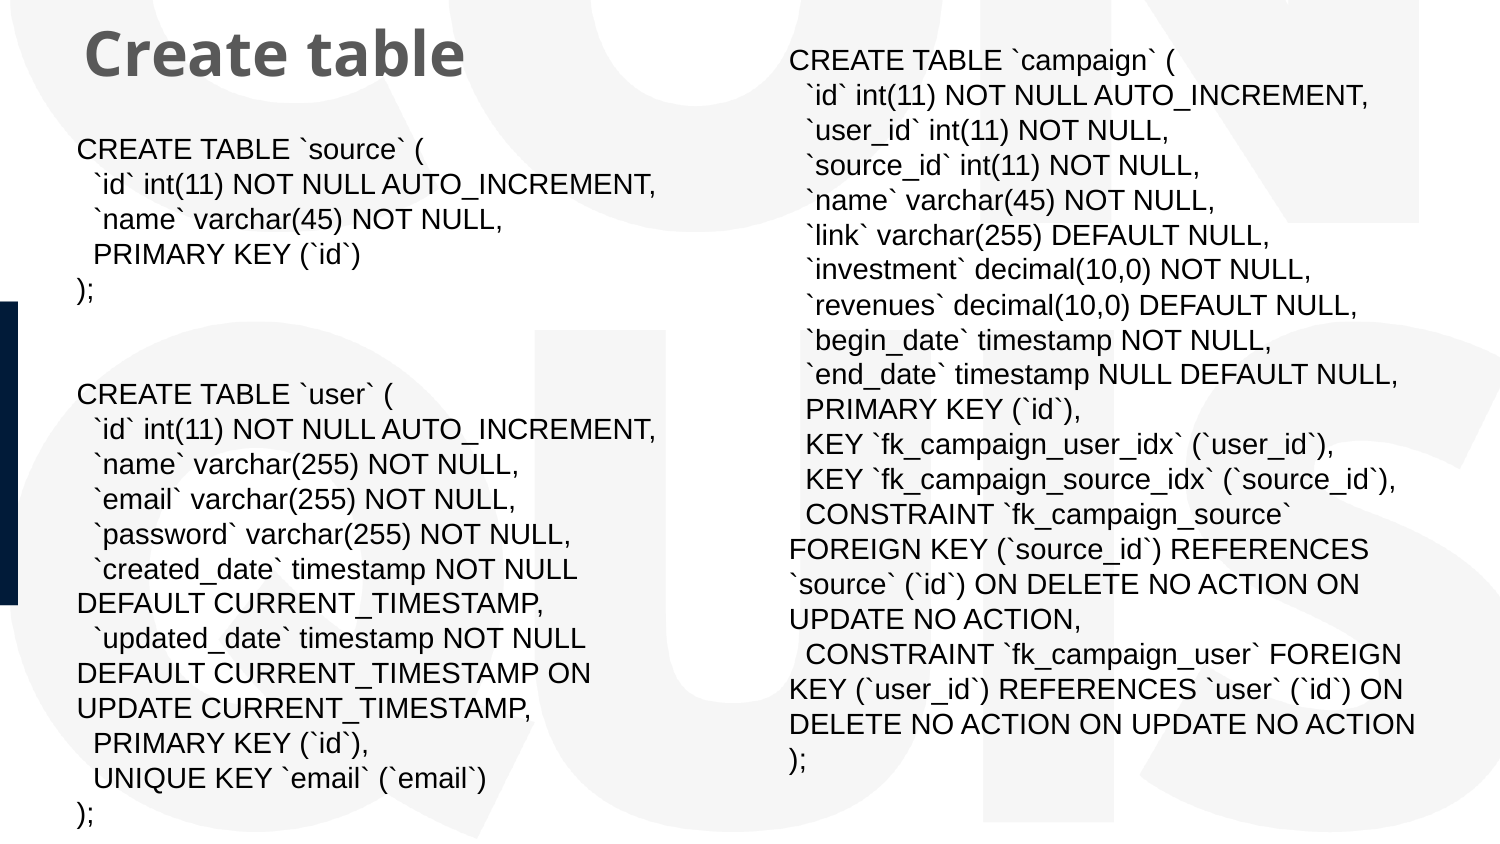

# Create table
CREATE TABLE `campaign` (
 `id` int(11) NOT NULL AUTO_INCREMENT,
 `user_id` int(11) NOT NULL,
 `source_id` int(11) NOT NULL,
 `name` varchar(45) NOT NULL,
 `link` varchar(255) DEFAULT NULL,
 `investment` decimal(10,0) NOT NULL,
 `revenues` decimal(10,0) DEFAULT NULL,
 `begin_date` timestamp NOT NULL,
 `end_date` timestamp NULL DEFAULT NULL,
 PRIMARY KEY (`id`),
 KEY `fk_campaign_user_idx` (`user_id`),
 KEY `fk_campaign_source_idx` (`source_id`),
 CONSTRAINT `fk_campaign_source` FOREIGN KEY (`source_id`) REFERENCES `source` (`id`) ON DELETE NO ACTION ON UPDATE NO ACTION,
 CONSTRAINT `fk_campaign_user` FOREIGN KEY (`user_id`) REFERENCES `user` (`id`) ON DELETE NO ACTION ON UPDATE NO ACTION
);
CREATE TABLE `source` (
 `id` int(11) NOT NULL AUTO_INCREMENT,
 `name` varchar(45) NOT NULL,
 PRIMARY KEY (`id`)
);
CREATE TABLE `user` (
 `id` int(11) NOT NULL AUTO_INCREMENT,
 `name` varchar(255) NOT NULL,
 `email` varchar(255) NOT NULL,
 `password` varchar(255) NOT NULL,
 `created_date` timestamp NOT NULL DEFAULT CURRENT_TIMESTAMP,
 `updated_date` timestamp NOT NULL DEFAULT CURRENT_TIMESTAMP ON UPDATE CURRENT_TIMESTAMP,
 PRIMARY KEY (`id`),
 UNIQUE KEY `email` (`email`)
);